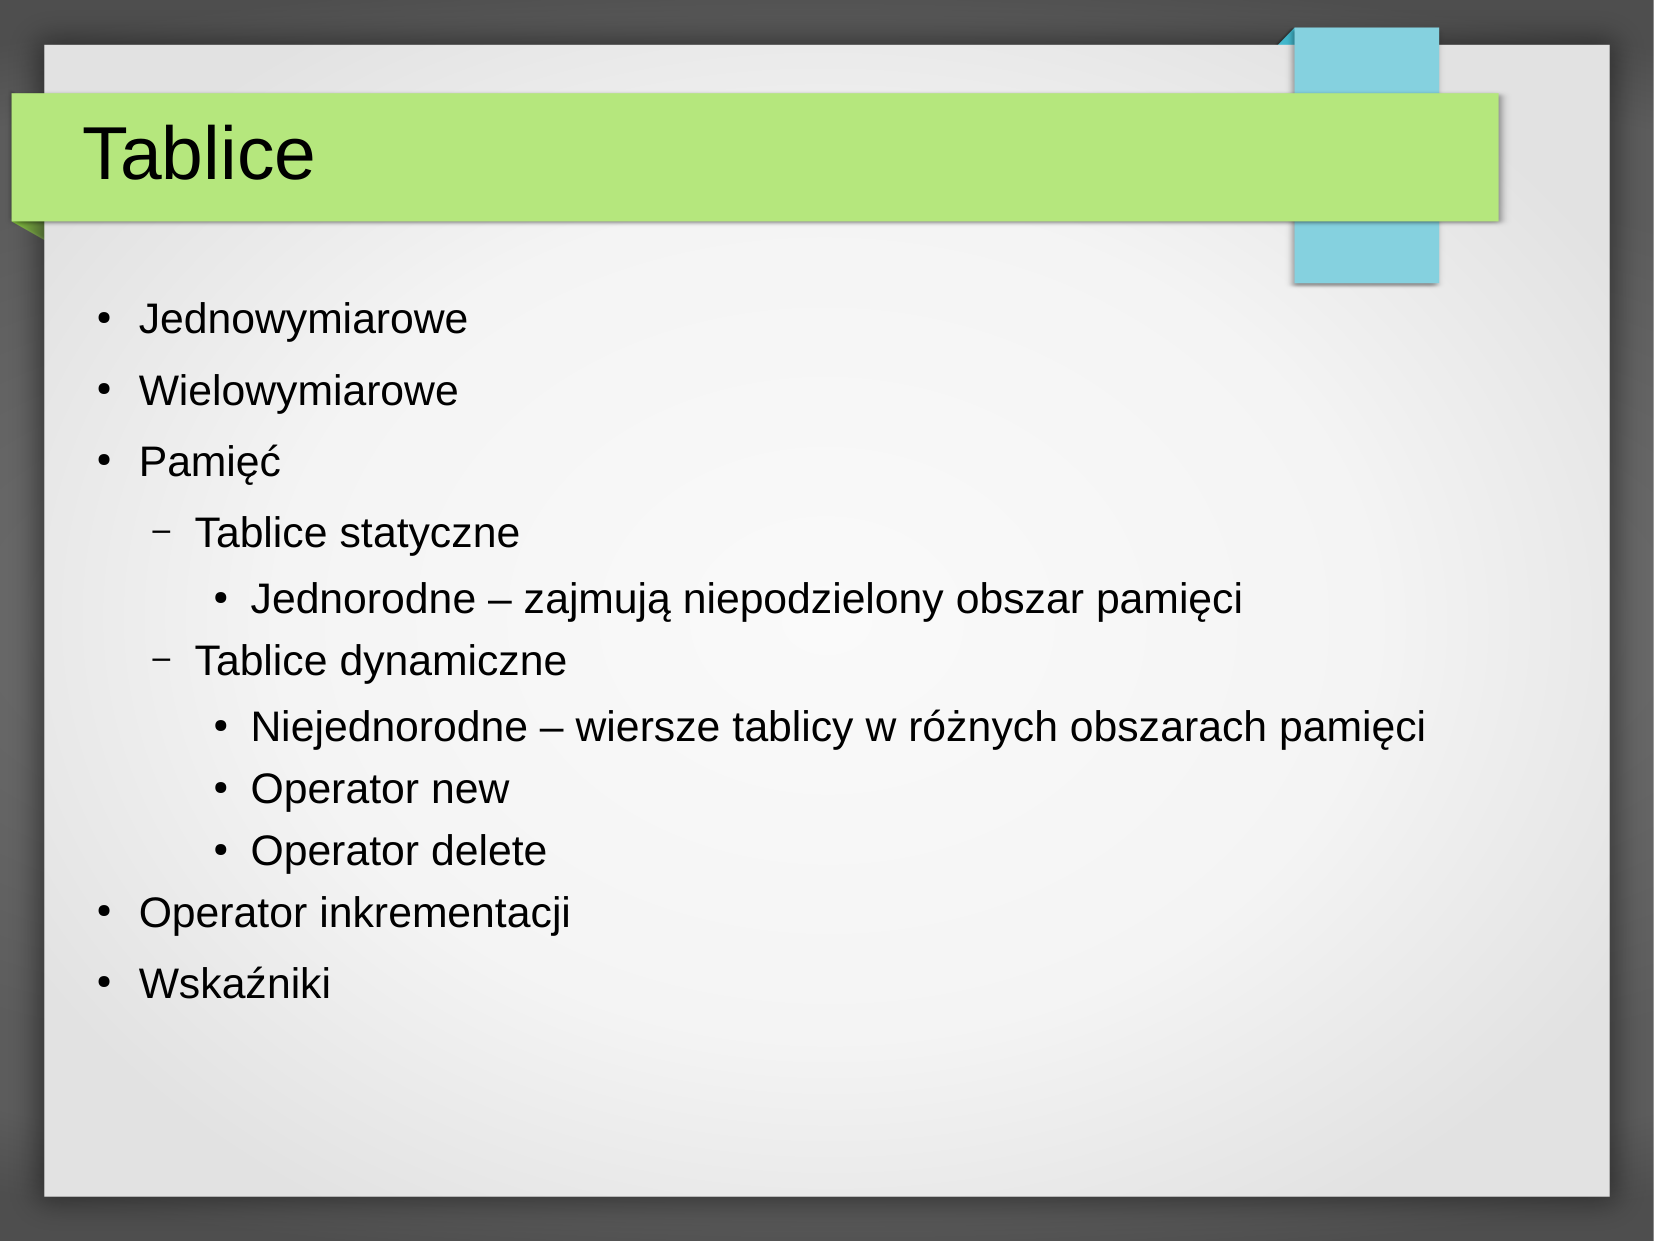

# Tablice
Jednowymiarowe
Wielowymiarowe
Pamięć
Tablice statyczne
Jednorodne – zajmują niepodzielony obszar pamięci
Tablice dynamiczne
Niejednorodne – wiersze tablicy w różnych obszarach pamięci
Operator new
Operator delete
Operator inkrementacji
Wskaźniki